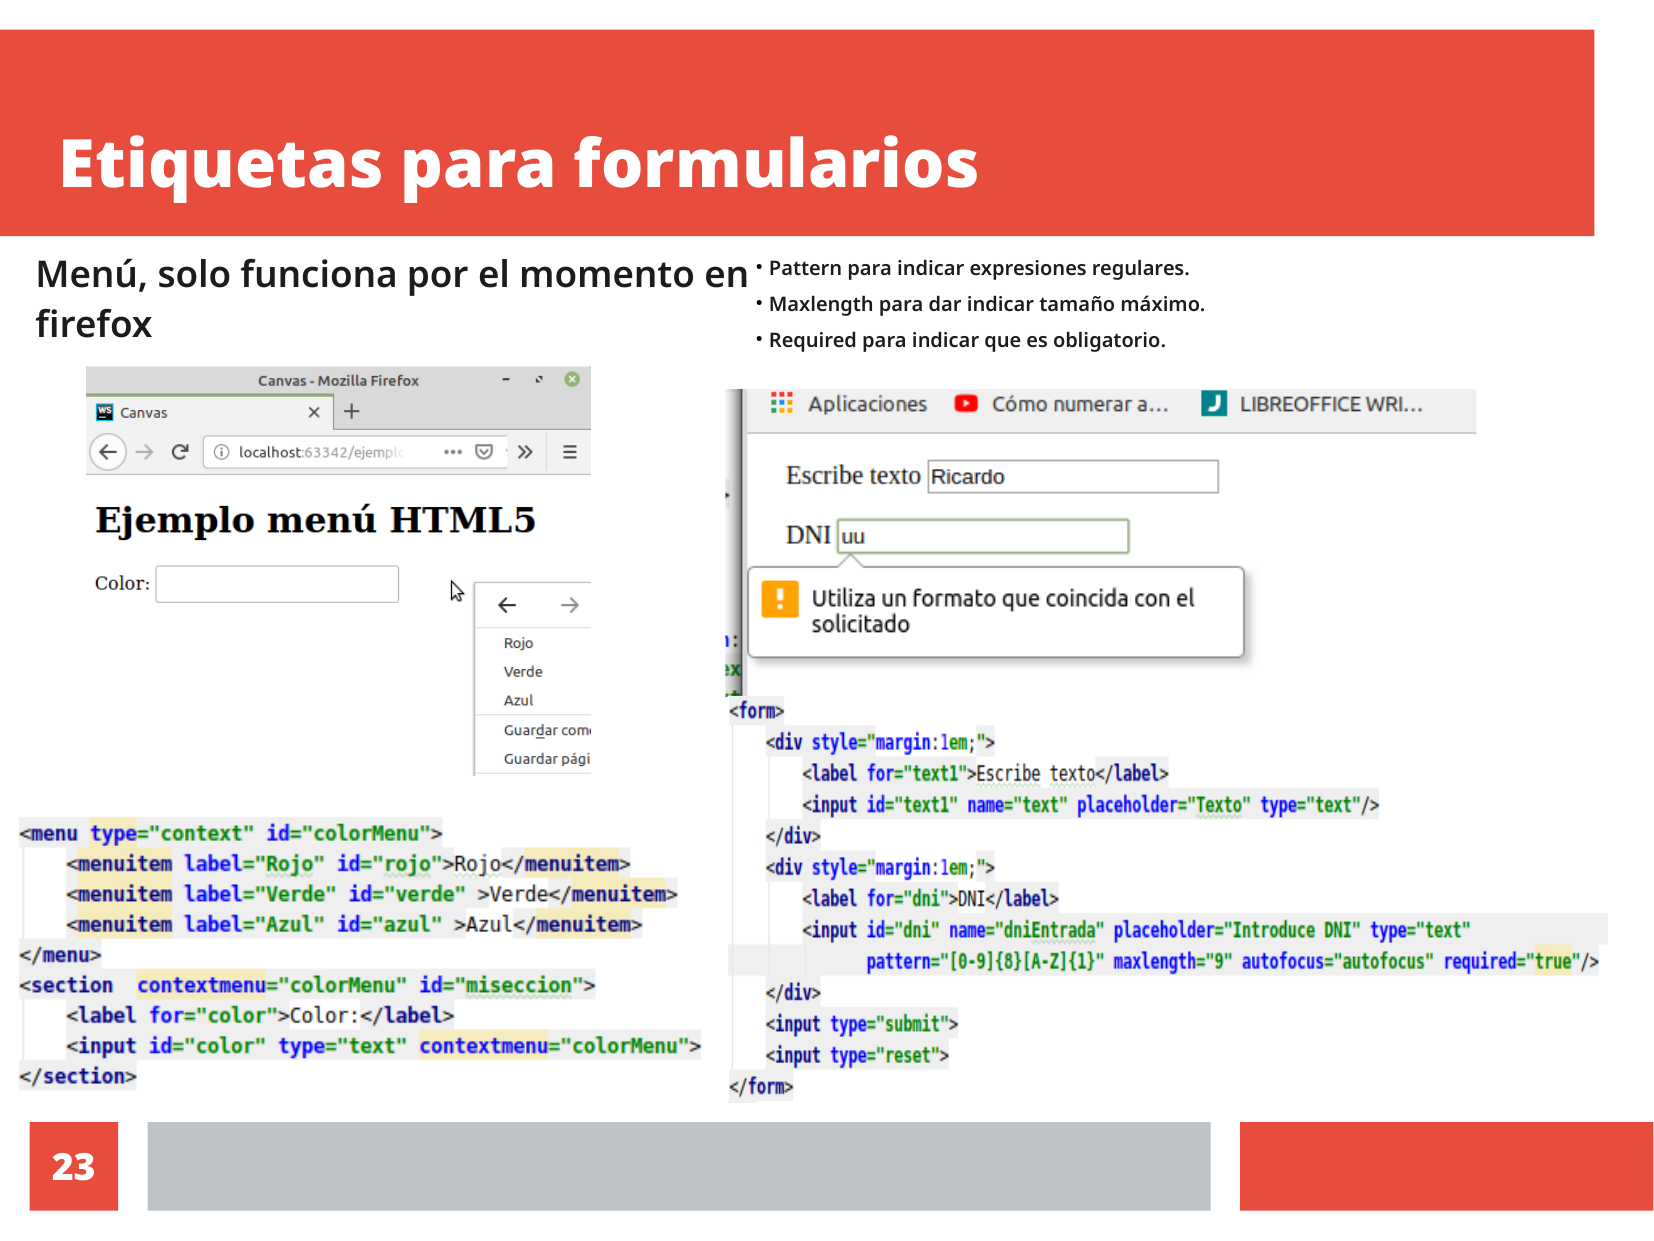

# Etiquetas para formularios
Menú, solo funciona por el momento en firefox
Pattern para indicar expresiones regulares.
Maxlength para dar indicar tamaño máximo.
Required para indicar que es obligatorio.
23